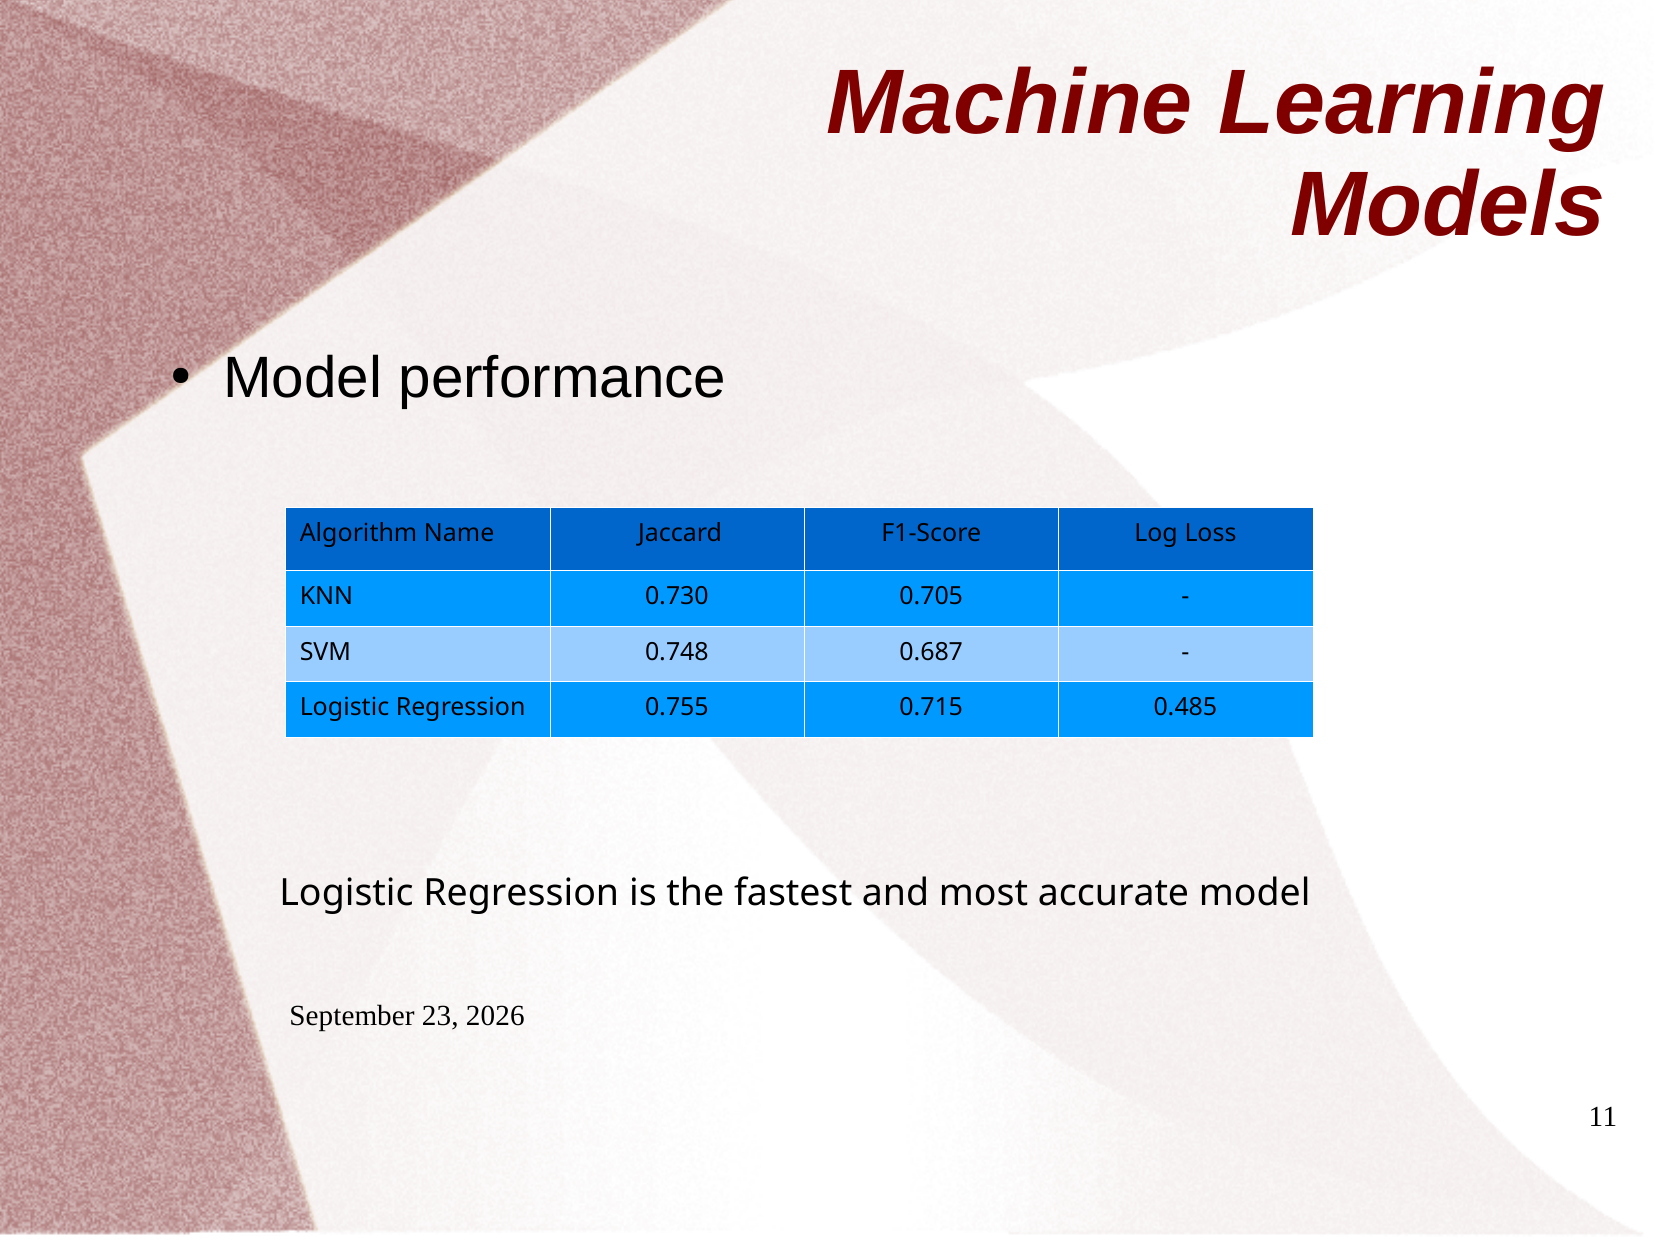

# Machine Learning Models
Model performance
 Logistic Regression is the fastest and most accurate model
| Algorithm Name | Jaccard | F1-Score | Log Loss |
| --- | --- | --- | --- |
| KNN | 0.730 | 0.705 | - |
| SVM | 0.748 | 0.687 | - |
| Logistic Regression | 0.755 | 0.715 | 0.485 |
11